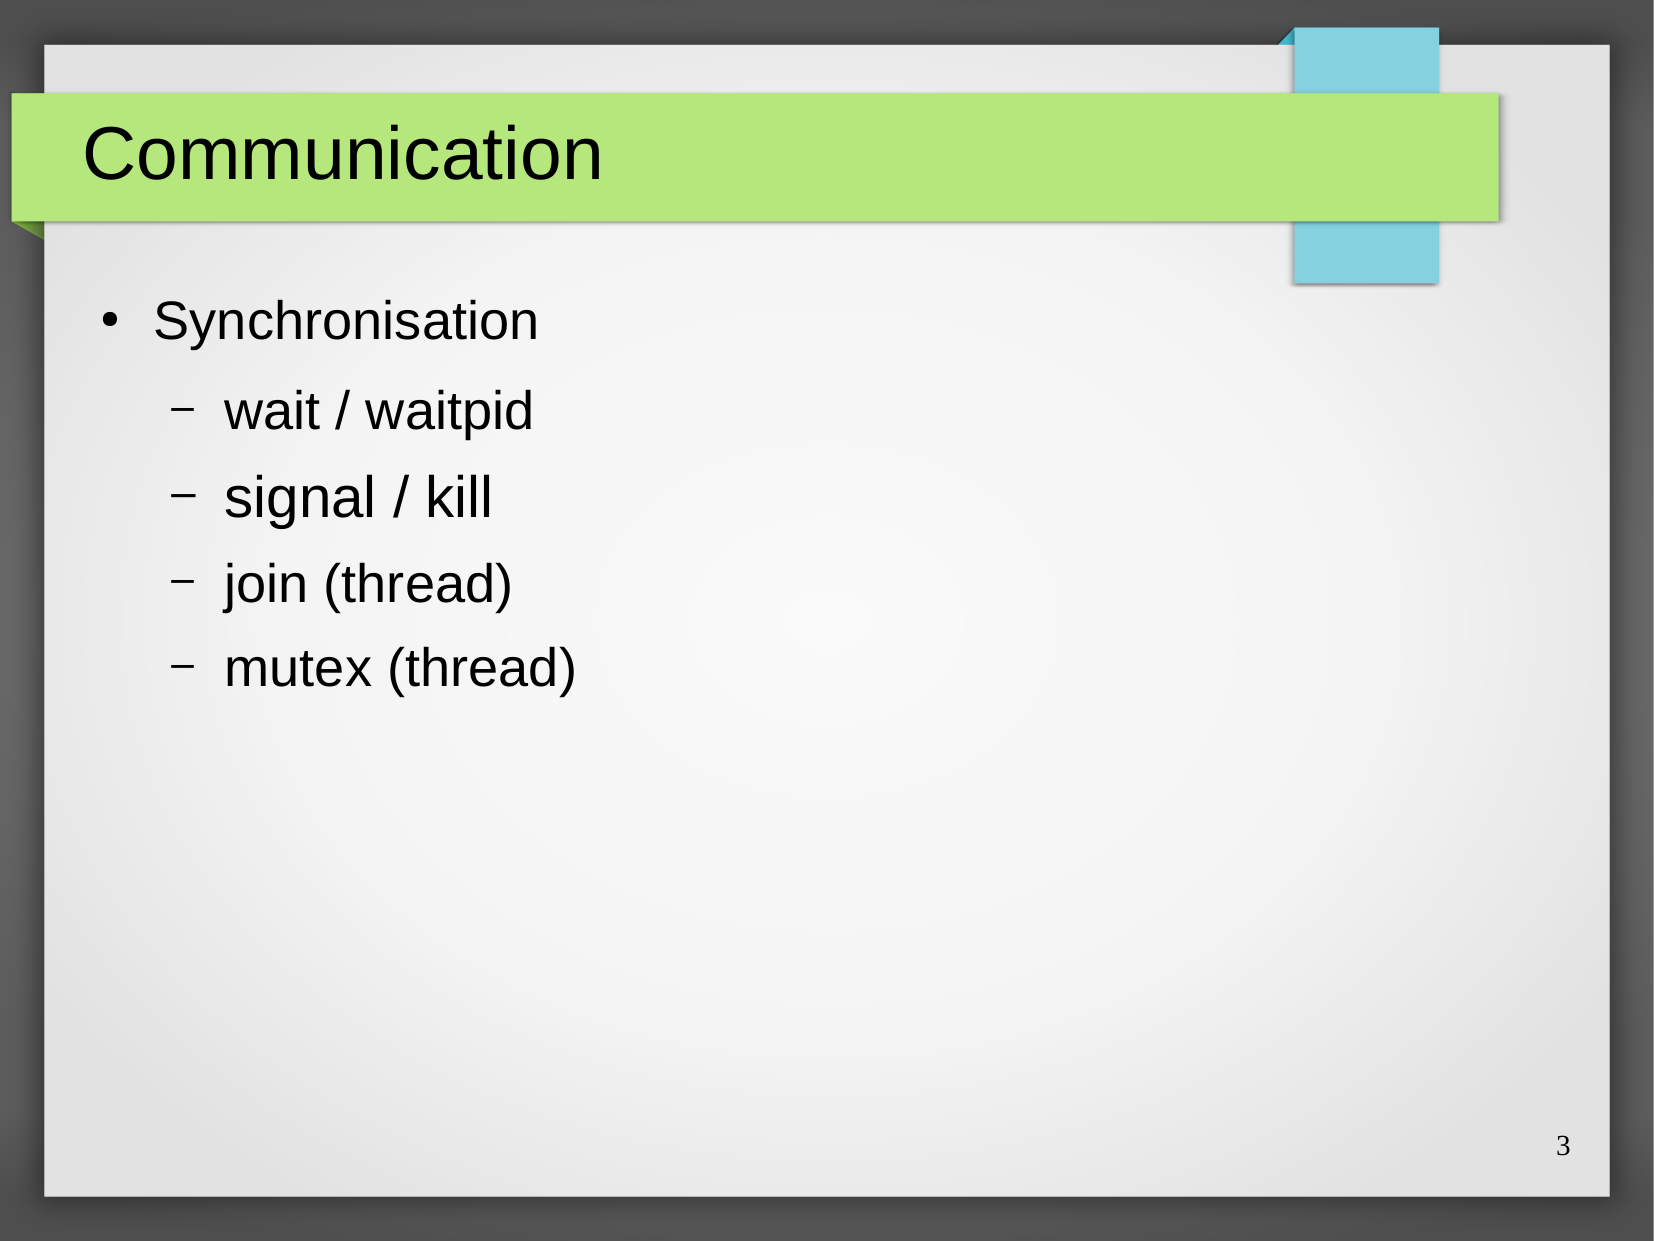

# Communication
Synchronisation
wait / waitpid
signal / kill
join (thread)
mutex (thread)
3